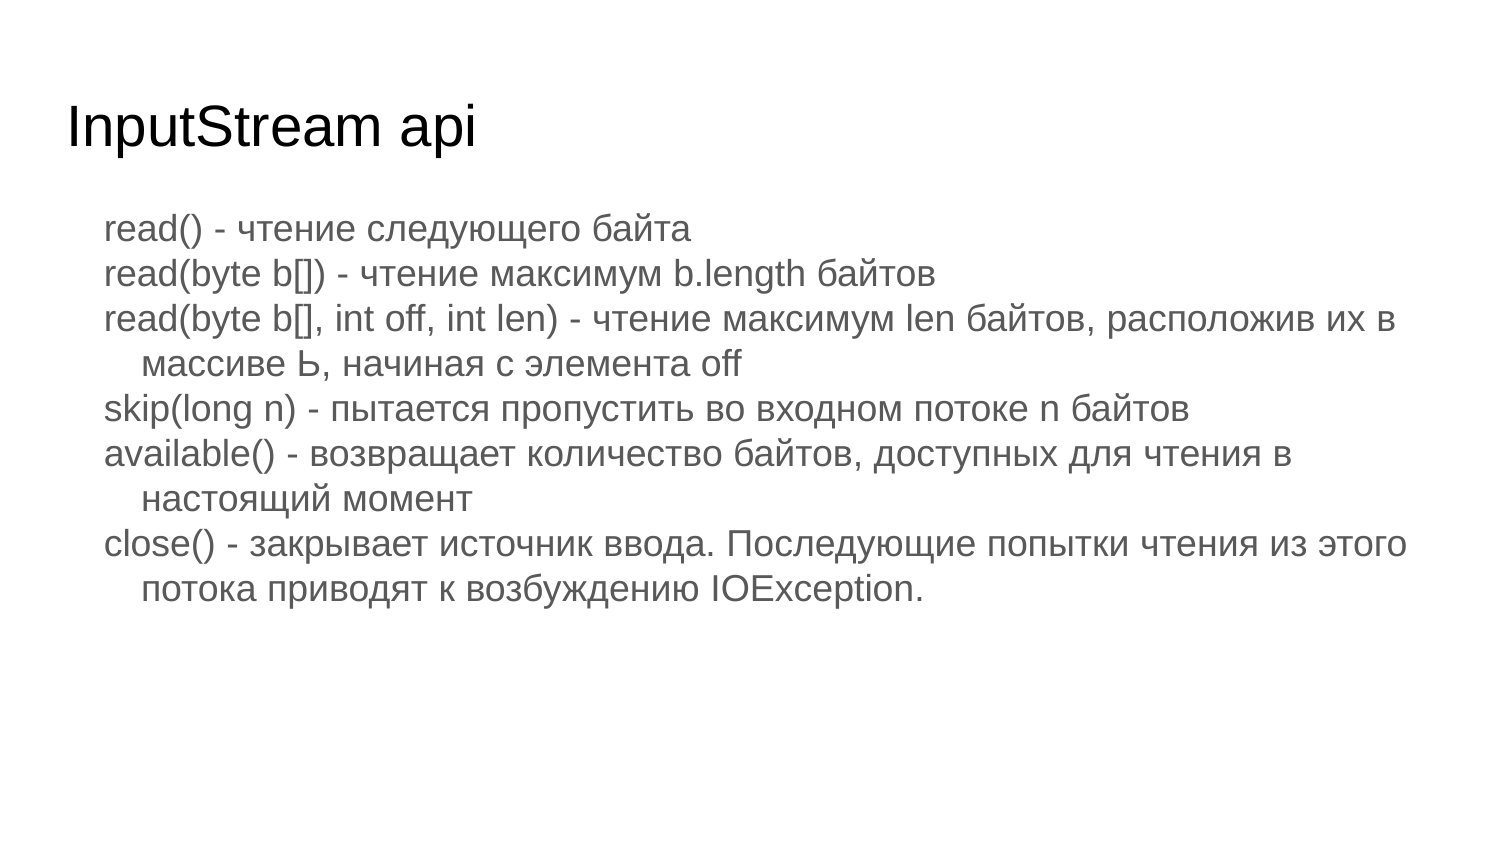

# InputStream api
read() - чтение следующего байта
read(byte b[]) - чтение максимум b.length байтов
read(byte b[], int off, int len) - чтение максимум len байтов, расположив их в массиве Ь, начиная с элемента off
skip(long n) - пытается пропустить во входном потоке n байтов
available() - возвращает количество байтов, доступных для чтения в настоящий момент
close() - закрывает источник ввода. Последующие попытки чтения из этого потока приводят к возбуждению IOException.